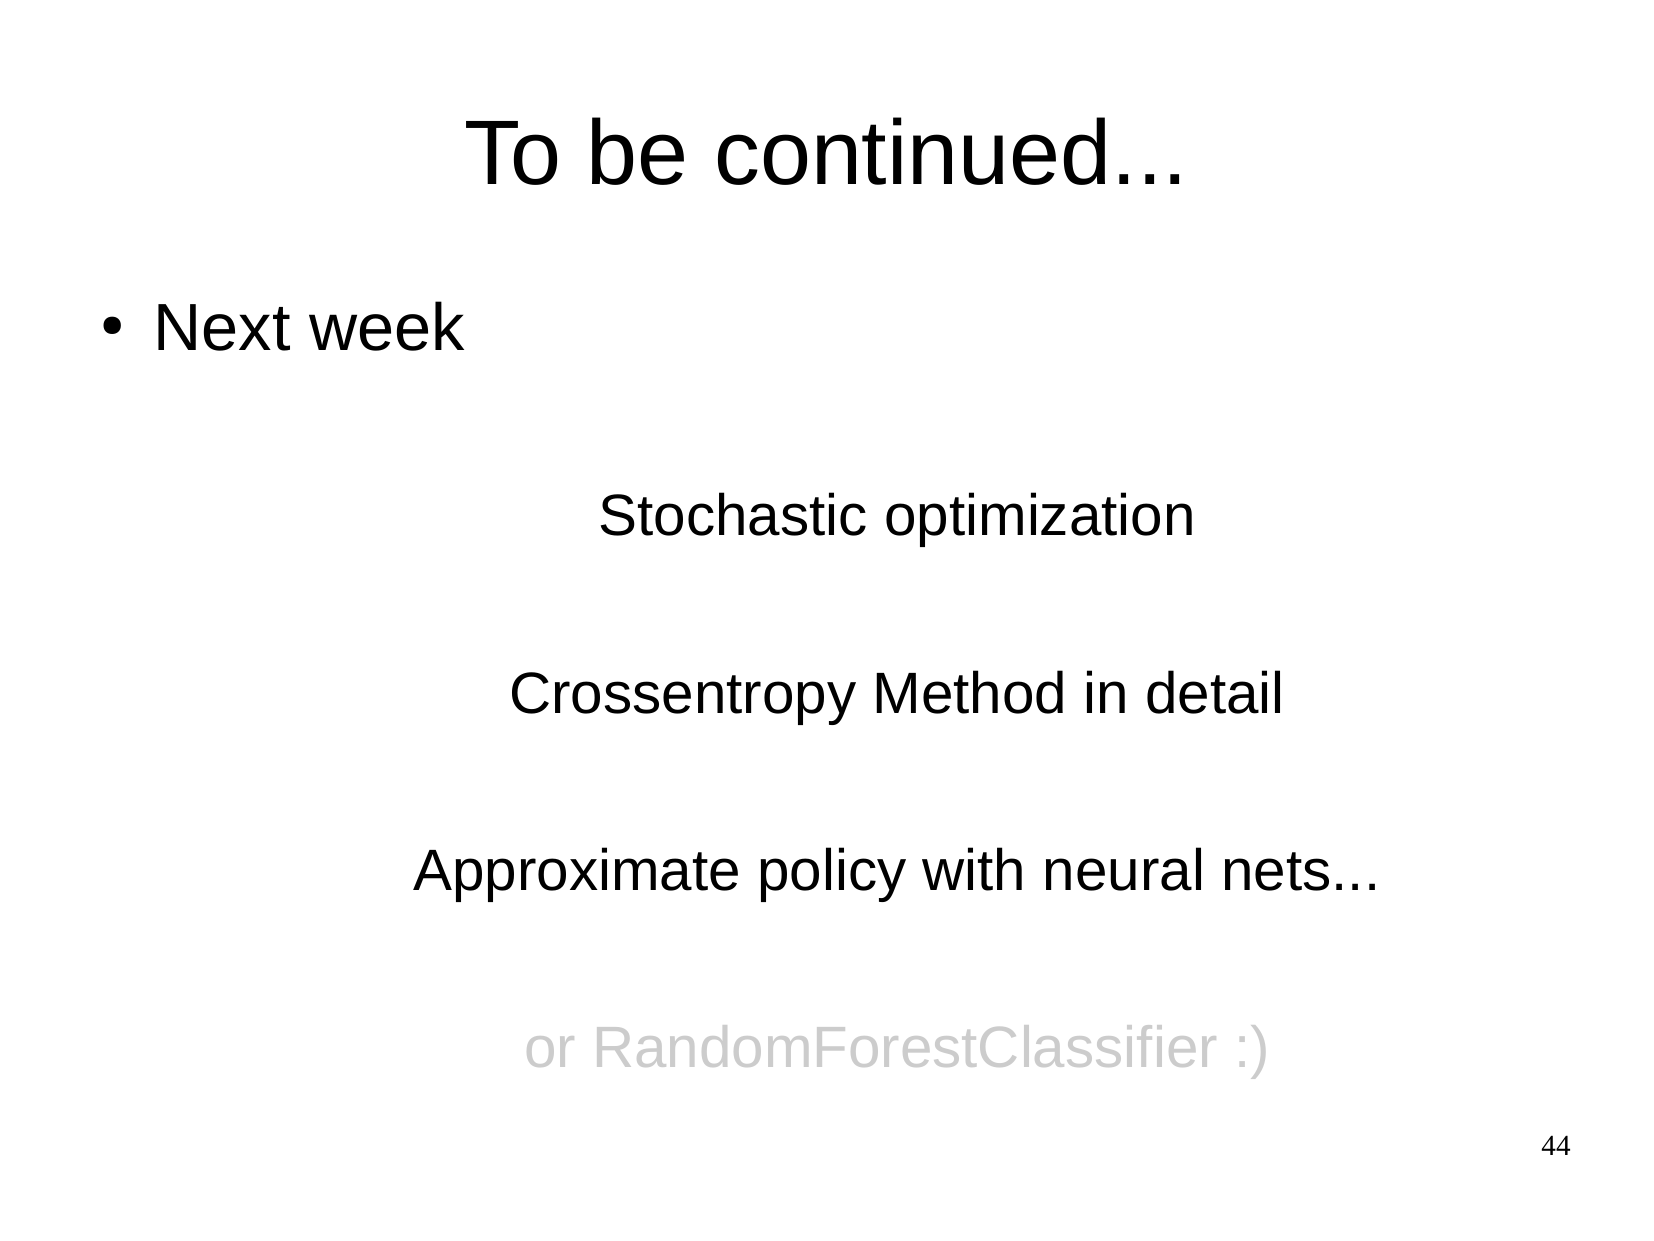

# To be continued...
Next week
Stochastic optimization
Crossentropy Method in detail
Approximate policy with neural nets...
or RandomForestClassifier :)
44